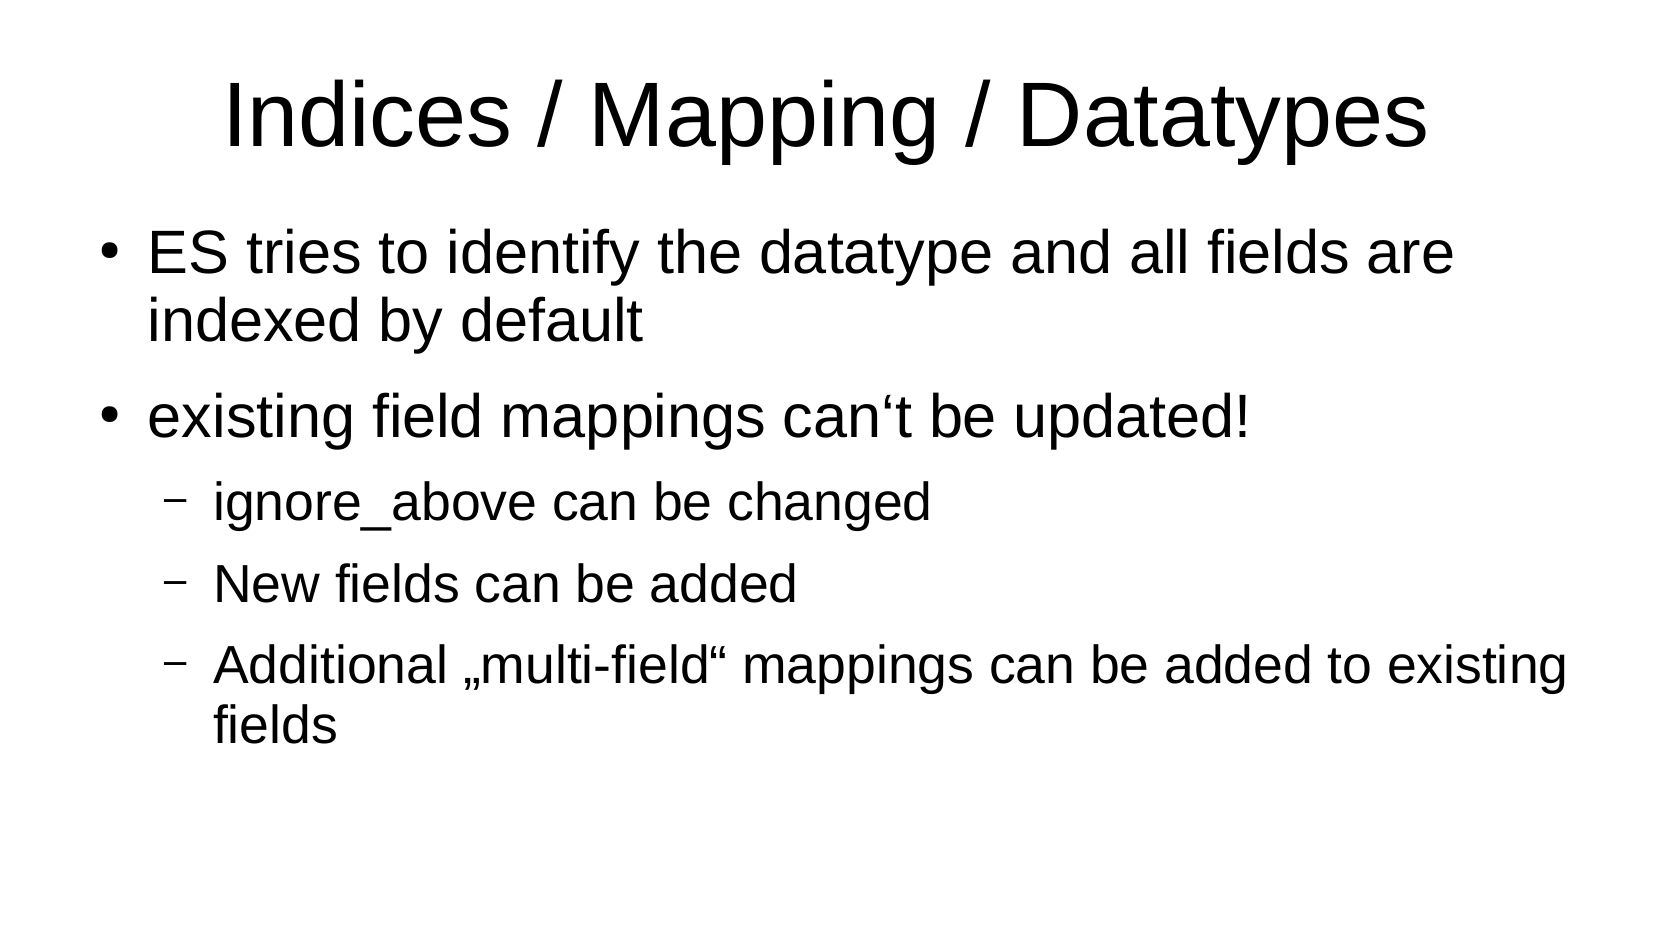

# Indices / Mapping / Datatypes
ES tries to identify the datatype and all fields are indexed by default
existing field mappings can‘t be updated!
ignore_above can be changed
New fields can be added
Additional „multi-field“ mappings can be added to existing fields